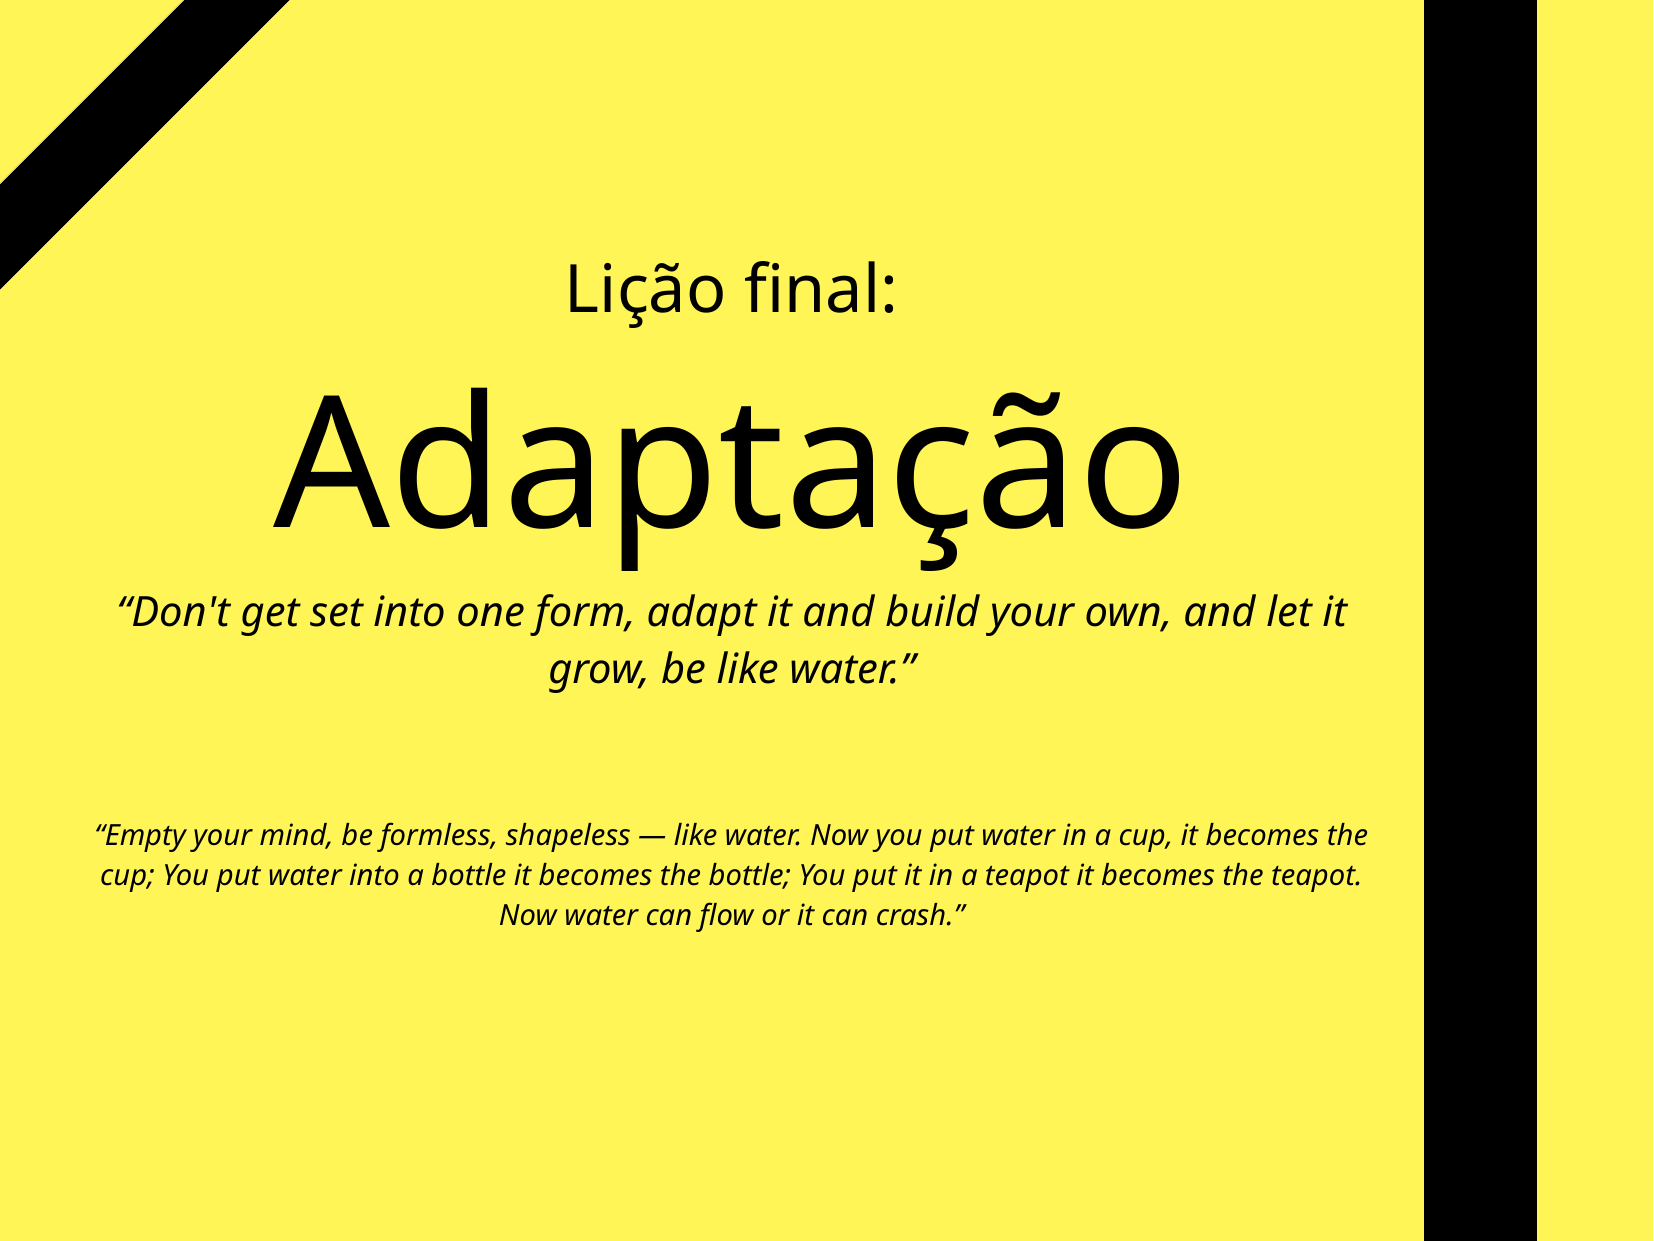

# Lição final:
Adaptação
“Don't get set into one form, adapt it and build your own, and let it grow, be like water.”
“Empty your mind, be formless, shapeless — like water. Now you put water in a cup, it becomes the cup; You put water into a bottle it becomes the bottle; You put it in a teapot it becomes the teapot. Now water can flow or it can crash.”